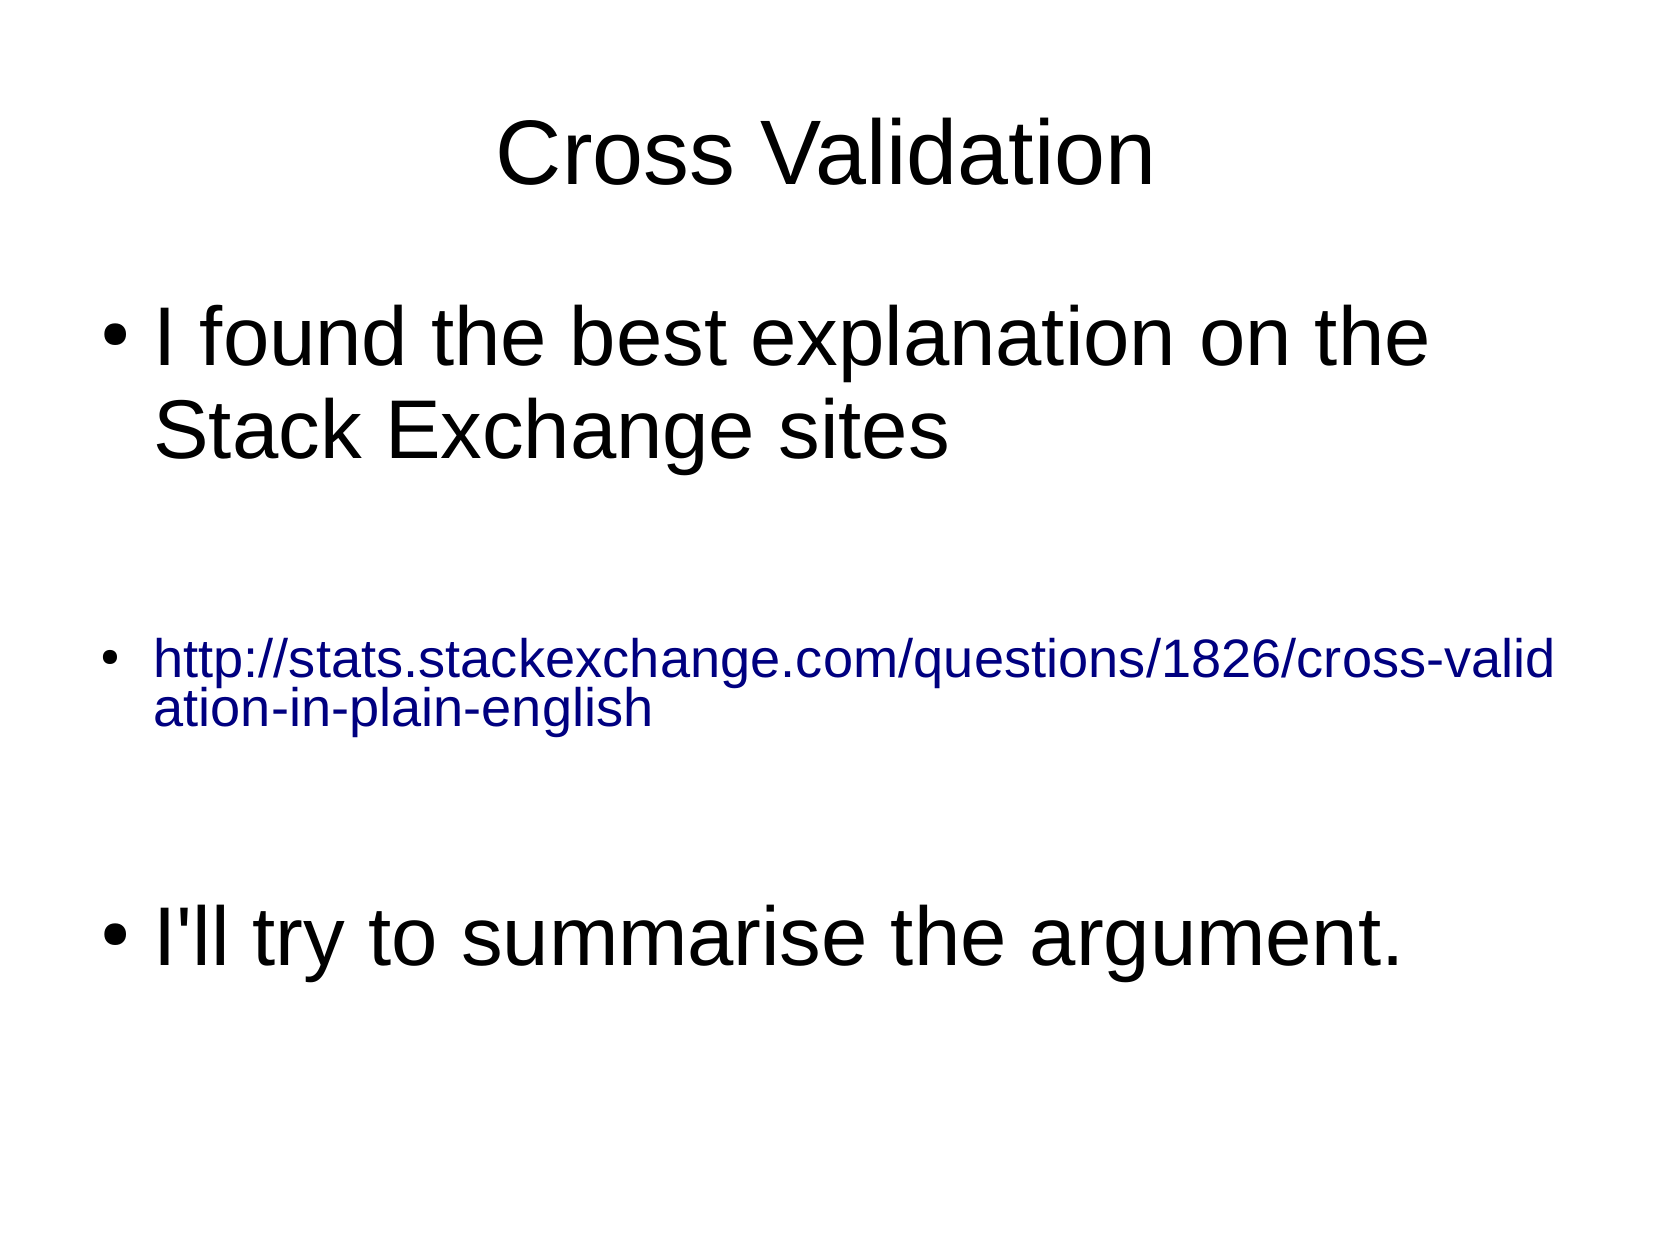

# Cross Validation
I found the best explanation on the Stack Exchange sites
http://stats.stackexchange.com/questions/1826/cross-validation-in-plain-english
I'll try to summarise the argument.